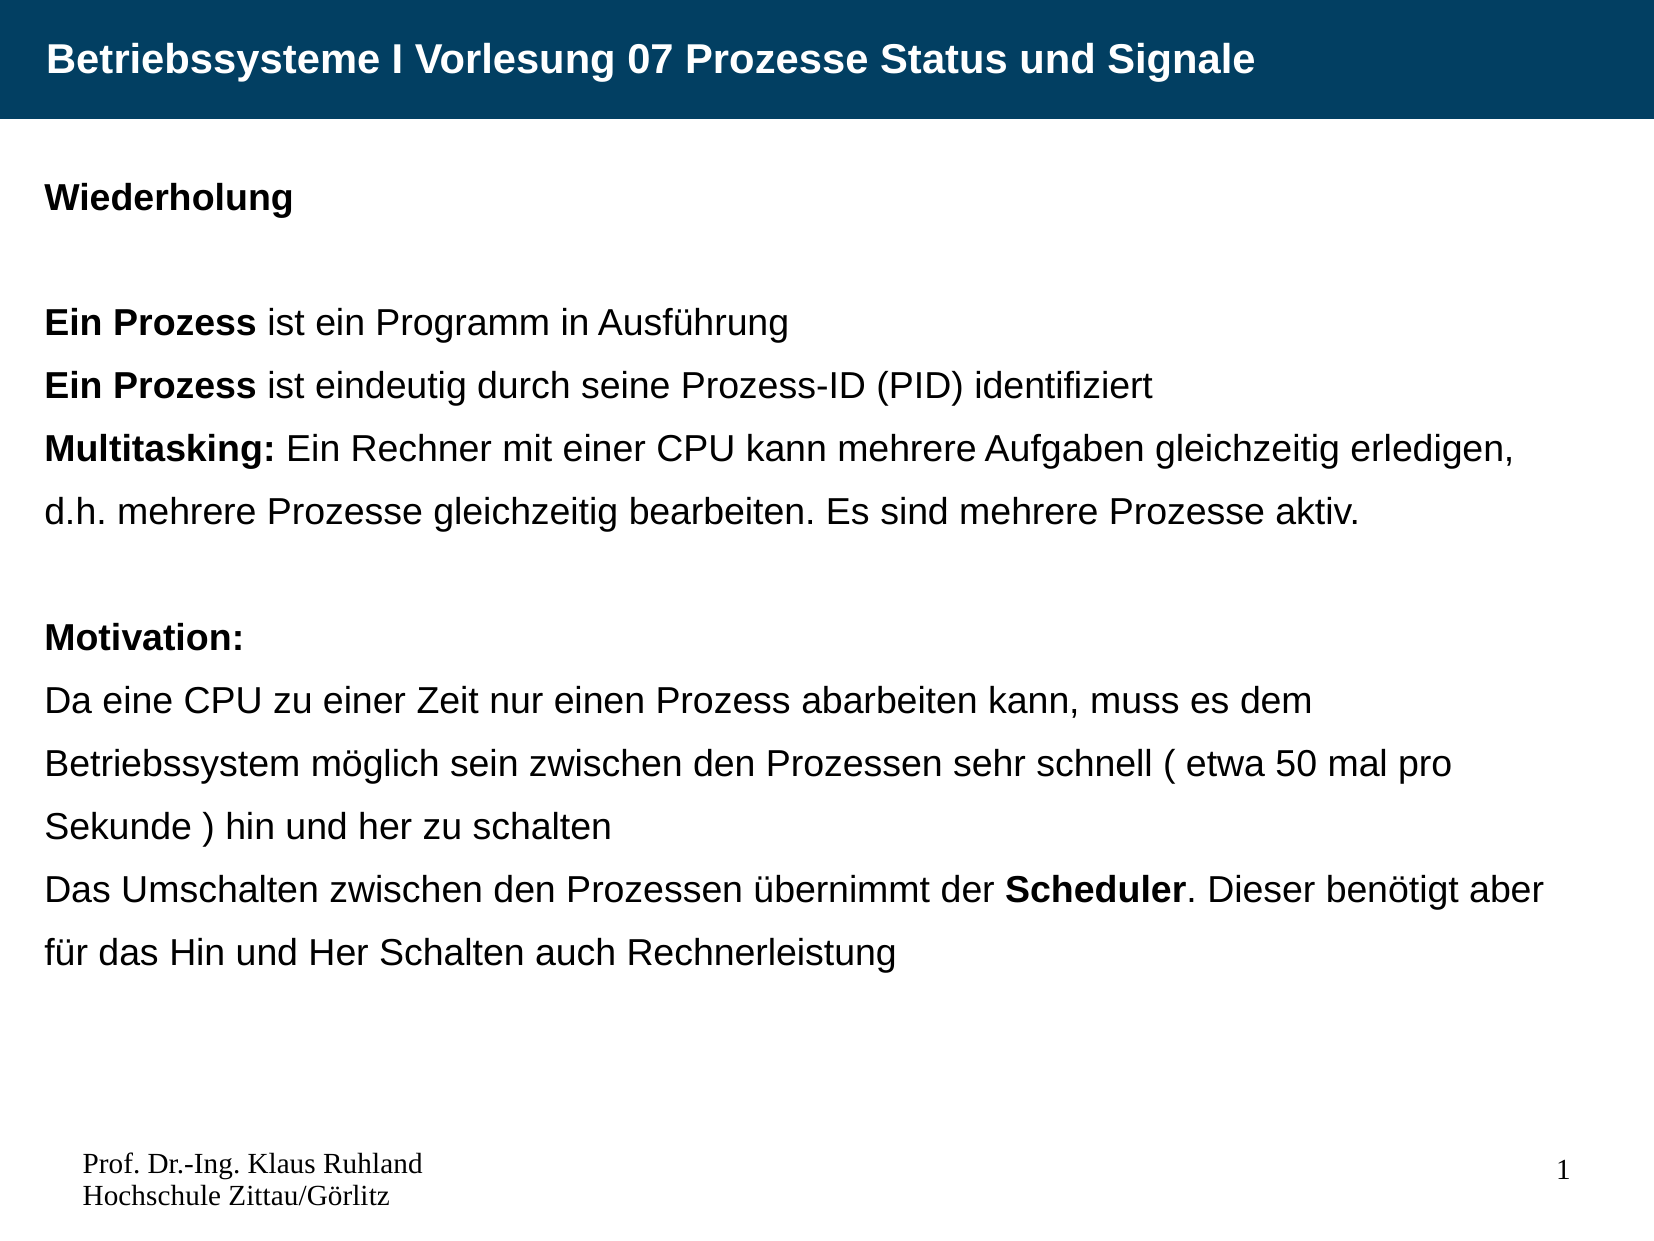

Wiederholung
Ein Prozess ist ein Programm in Ausführung
Ein Prozess ist eindeutig durch seine Prozess-ID (PID) identifiziert
Multitasking: Ein Rechner mit einer CPU kann mehrere Aufgaben gleichzeitig erledigen, d.h. mehrere Prozesse gleichzeitig bearbeiten. Es sind mehrere Prozesse aktiv.
Motivation:
Da eine CPU zu einer Zeit nur einen Prozess abarbeiten kann, muss es dem Betriebssystem möglich sein zwischen den Prozessen sehr schnell ( etwa 50 mal pro Sekunde ) hin und her zu schalten
Das Umschalten zwischen den Prozessen übernimmt der Scheduler. Dieser benötigt aber für das Hin und Her Schalten auch Rechnerleistung
1